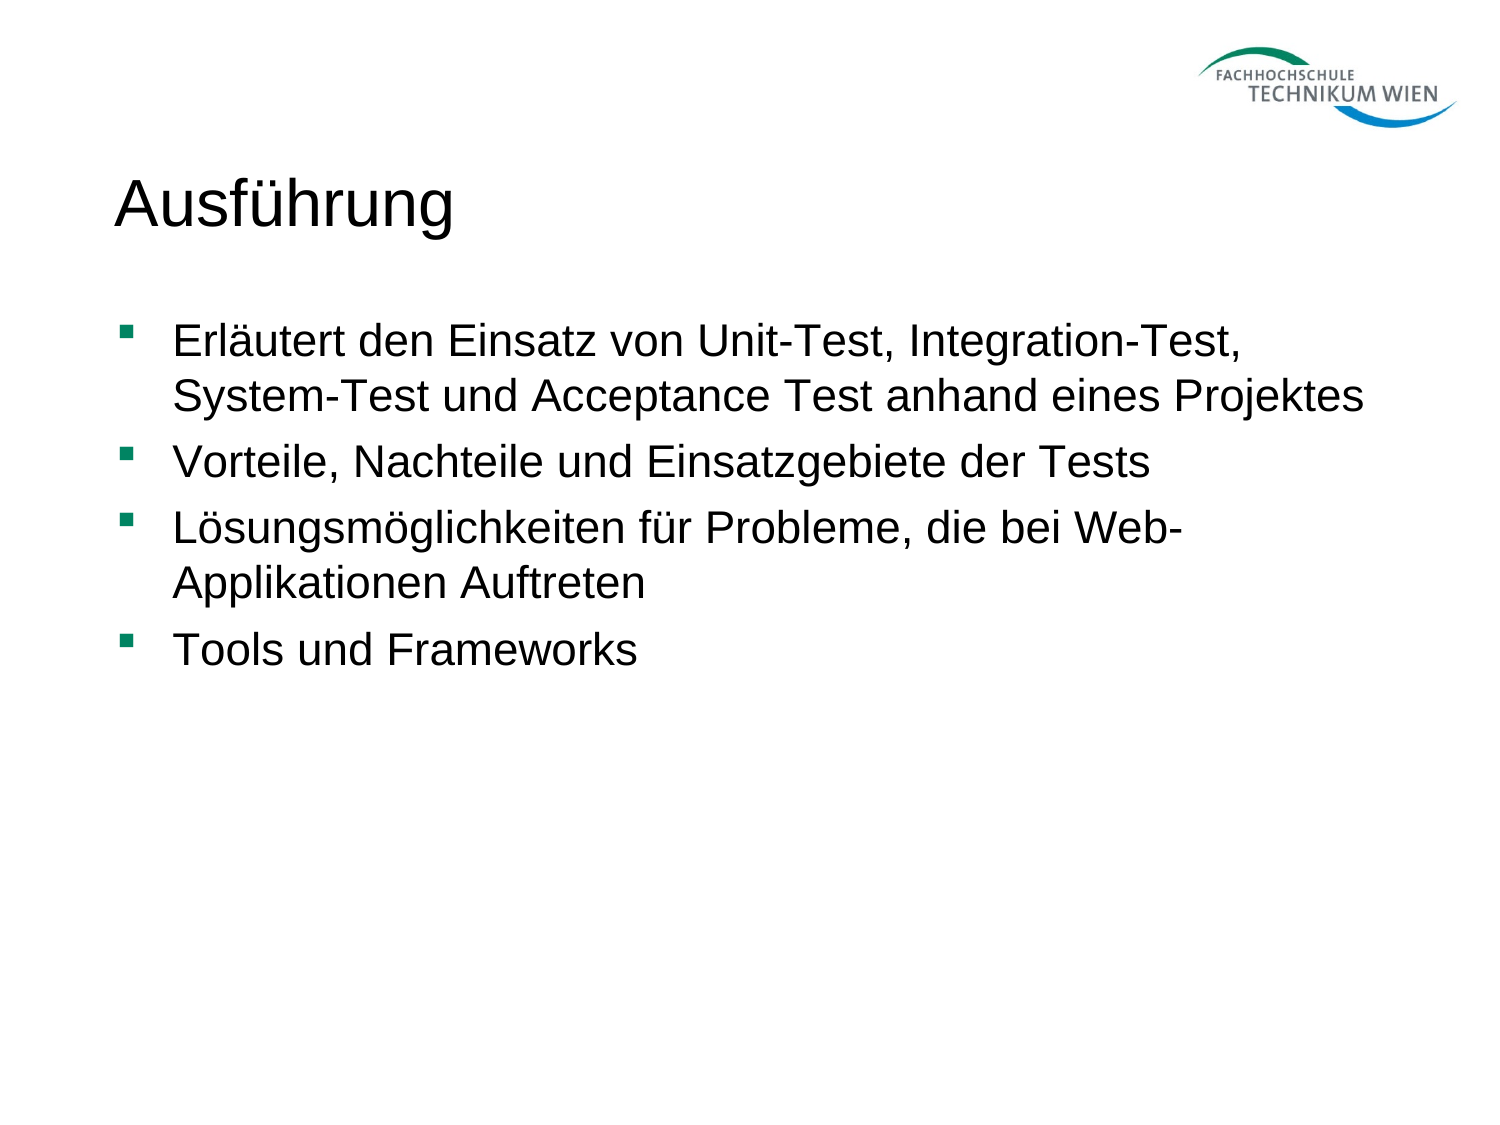

# Ausführung
Erläutert den Einsatz von Unit-Test, Integration-Test, System-Test und Acceptance Test anhand eines Projektes
Vorteile, Nachteile und Einsatzgebiete der Tests
Lösungsmöglichkeiten für Probleme, die bei Web-Applikationen Auftreten
Tools und Frameworks